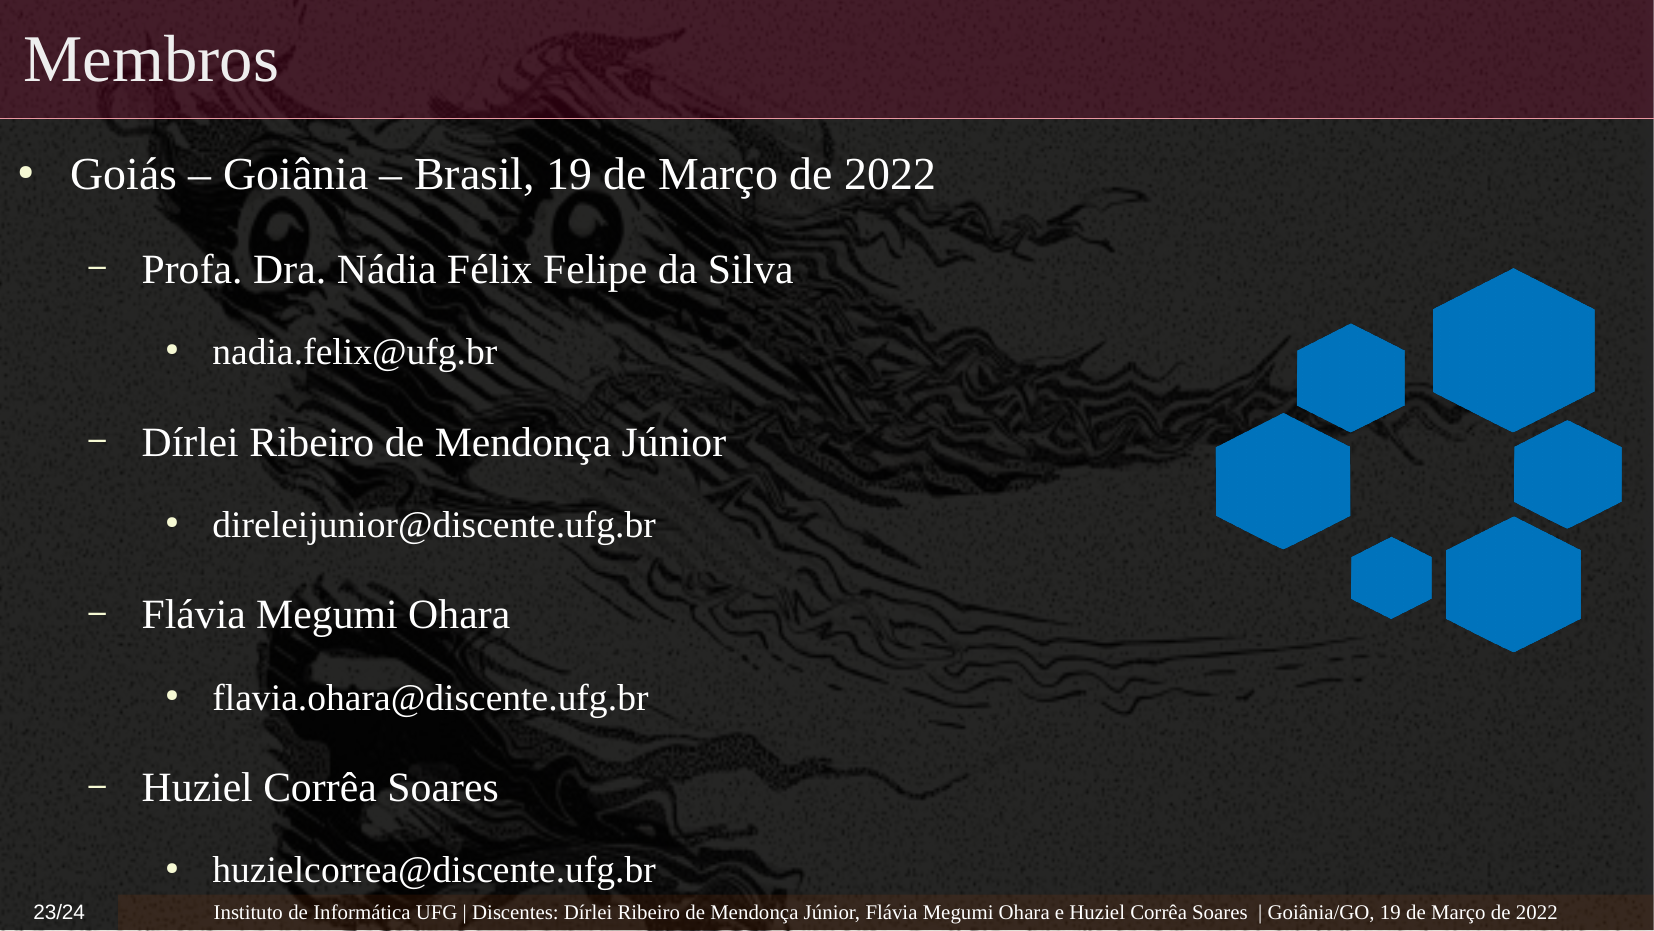

# Membros
Goiás – Goiânia – Brasil, 19 de Março de 2022
Profa. Dra. Nádia Félix Felipe da Silva
nadia.felix@ufg.br
Dírlei Ribeiro de Mendonça Júnior
direleijunior@discente.ufg.br
Flávia Megumi Ohara
flavia.ohara@discente.ufg.br
Huziel Corrêa Soares
huzielcorrea@discente.ufg.br
23